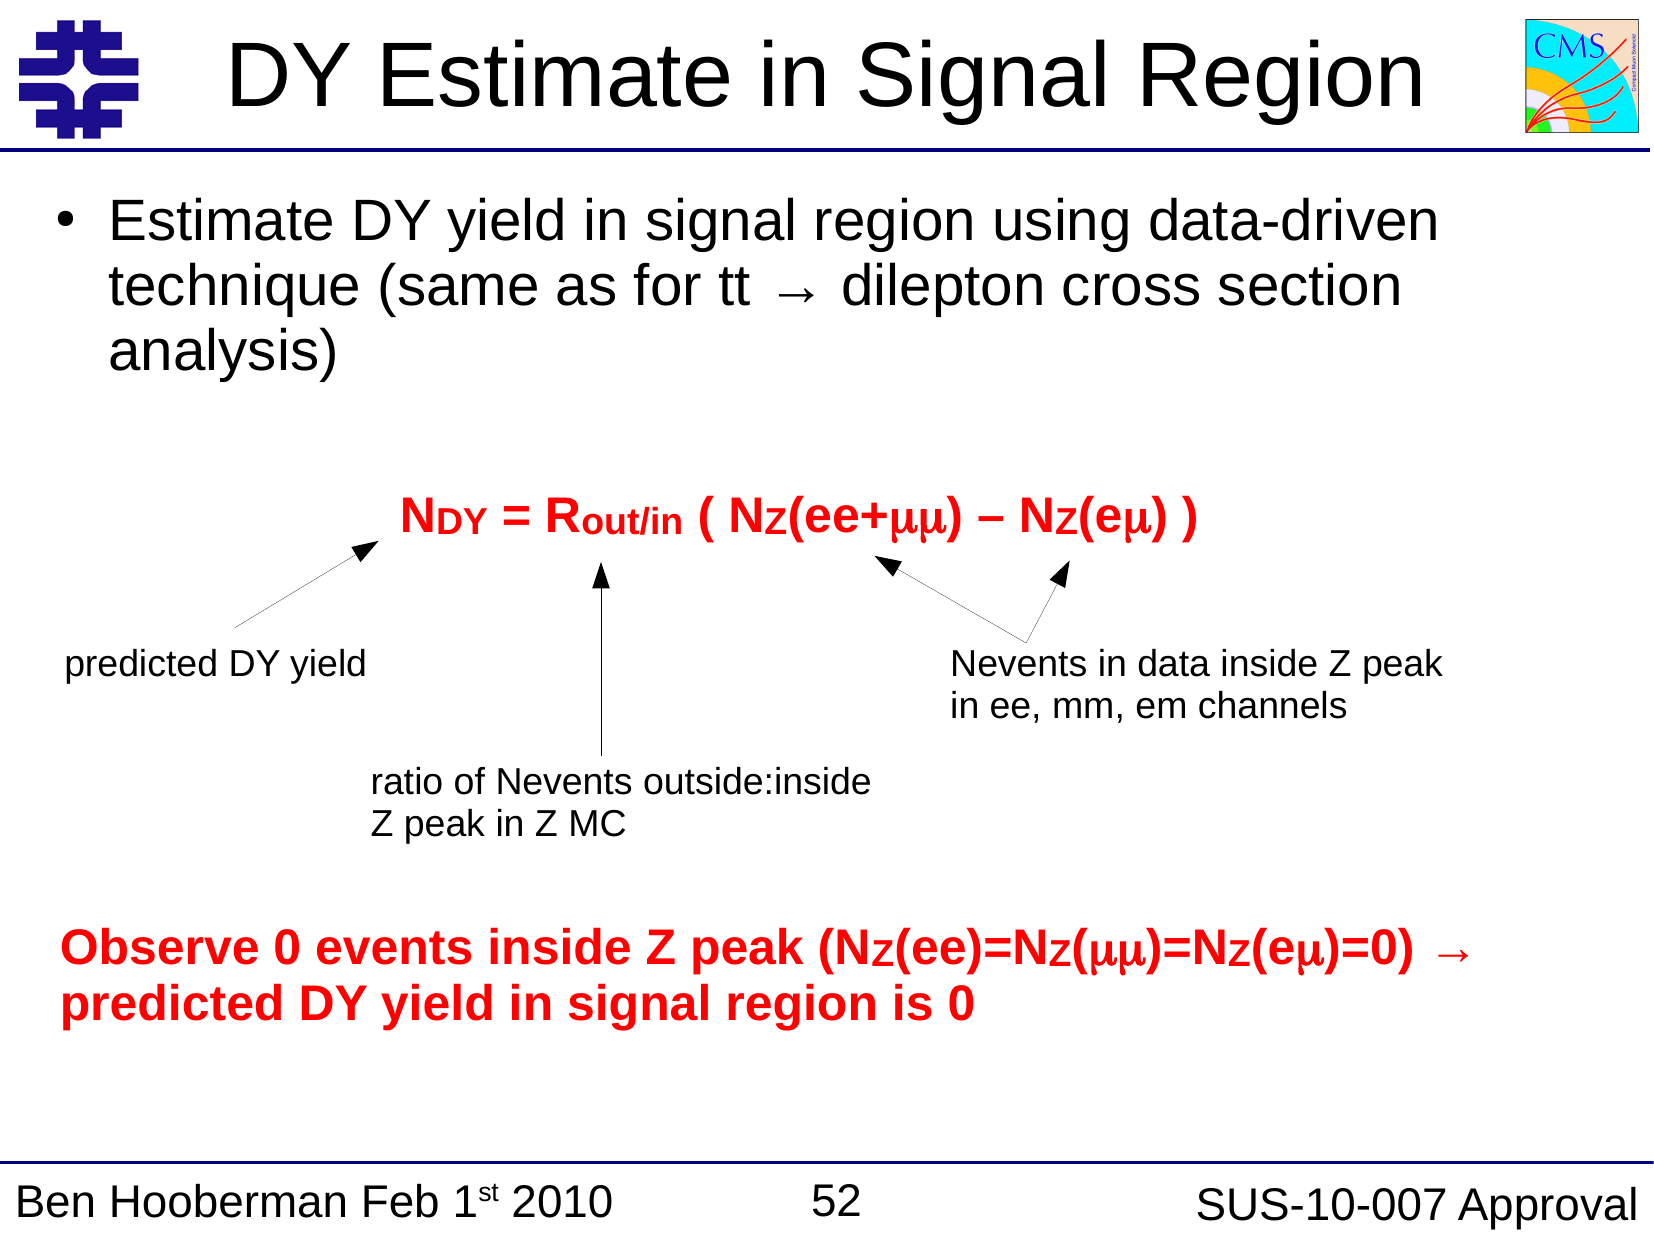

# DY Estimate in Signal Region
Estimate DY yield in signal region using data-driven technique (same as for tt → dilepton cross section analysis)
NDY = Rout/in ( NZ(ee+mm) – NZ(em) )
predicted DY yield
Nevents in data inside Z peak in ee, mm, em channels
ratio of Nevents outside:inside Z peak in Z MC
Observe 0 events inside Z peak (NZ(ee)=NZ(mm)=NZ(em)=0) → predicted DY yield in signal region is 0
52